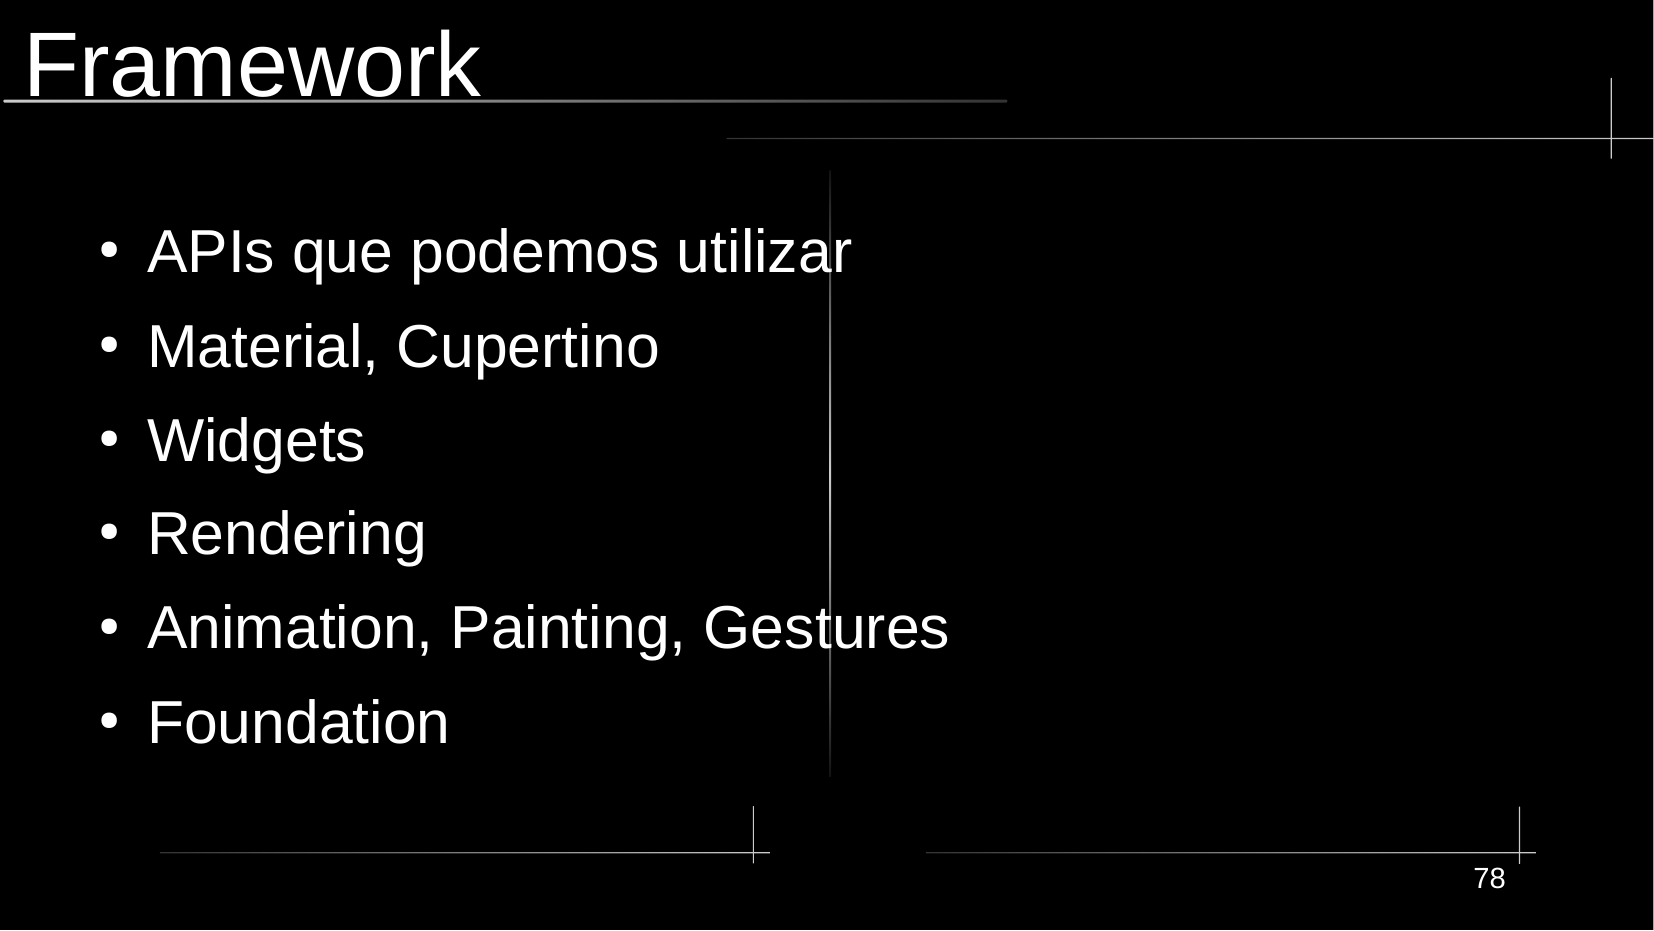

# Framework
APIs que podemos utilizar
Material, Cupertino
Widgets
Rendering
Animation, Painting, Gestures
Foundation
78